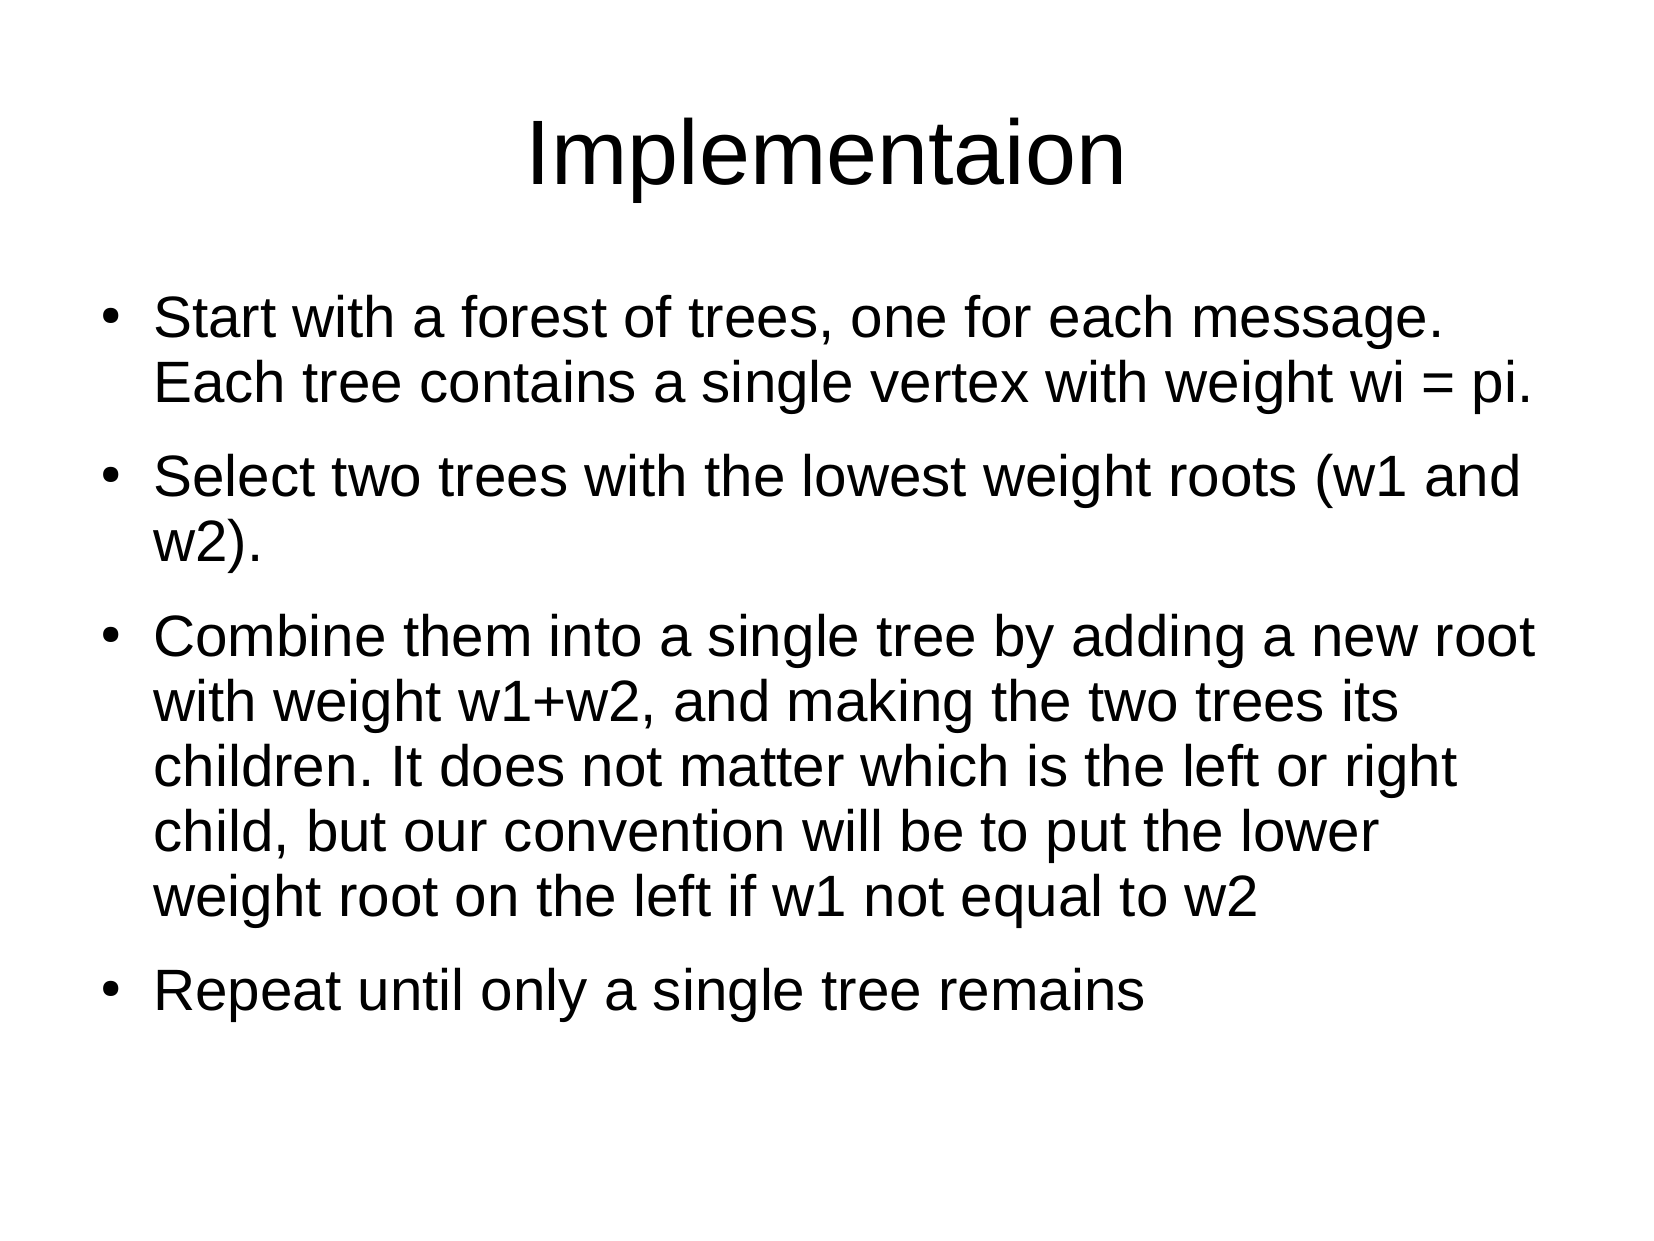

# Implementaion
Start with a forest of trees, one for each message. Each tree contains a single vertex with weight wi = pi.
Select two trees with the lowest weight roots (w1 and w2).
Combine them into a single tree by adding a new root with weight w1+w2, and making the two trees its children. It does not matter which is the left or right child, but our convention will be to put the lower weight root on the left if w1 not equal to w2
Repeat until only a single tree remains